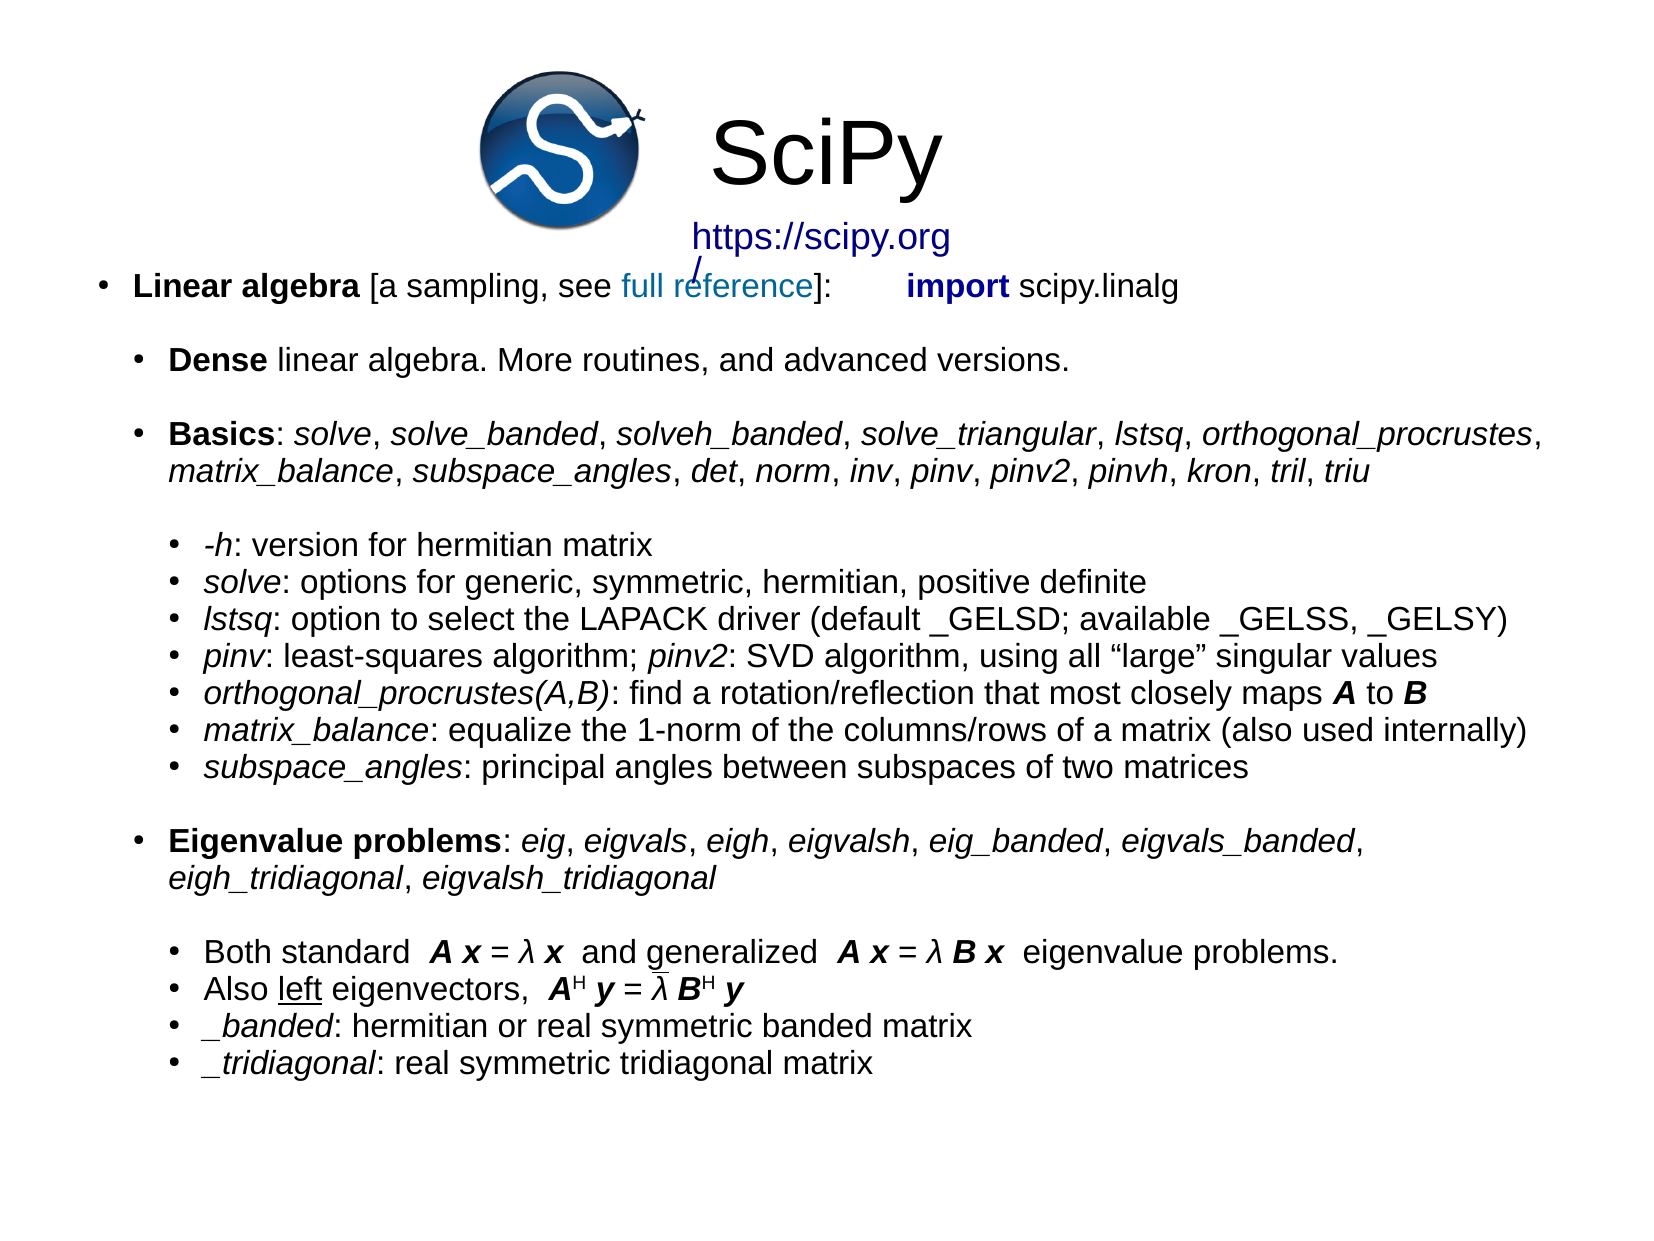

# SciPy
https://scipy.org/
Linear algebra [a sampling, see full reference]: import scipy.linalg
Dense linear algebra. More routines, and advanced versions.
Basics: solve, solve_banded, solveh_banded, solve_triangular, lstsq, orthogonal_procrustes, matrix_balance, subspace_angles, det, norm, inv, pinv, pinv2, pinvh, kron, tril, triu
-h: version for hermitian matrix
solve: options for generic, symmetric, hermitian, positive definite
lstsq: option to select the LAPACK driver (default _GELSD; available _GELSS, _GELSY)
pinv: least-squares algorithm; pinv2: SVD algorithm, using all “large” singular values
orthogonal_procrustes(A,B): find a rotation/reflection that most closely maps A to B
matrix_balance: equalize the 1-norm of the columns/rows of a matrix (also used internally)
subspace_angles: principal angles between subspaces of two matrices
Eigenvalue problems: eig, eigvals, eigh, eigvalsh, eig_banded, eigvals_banded, eigh_tridiagonal, eigvalsh_tridiagonal
Both standard A x = λ x and generalized A x = λ B x eigenvalue problems.
Also left eigenvectors, AH y = λ BH y
_banded: hermitian or real symmetric banded matrix
_tridiagonal: real symmetric tridiagonal matrix